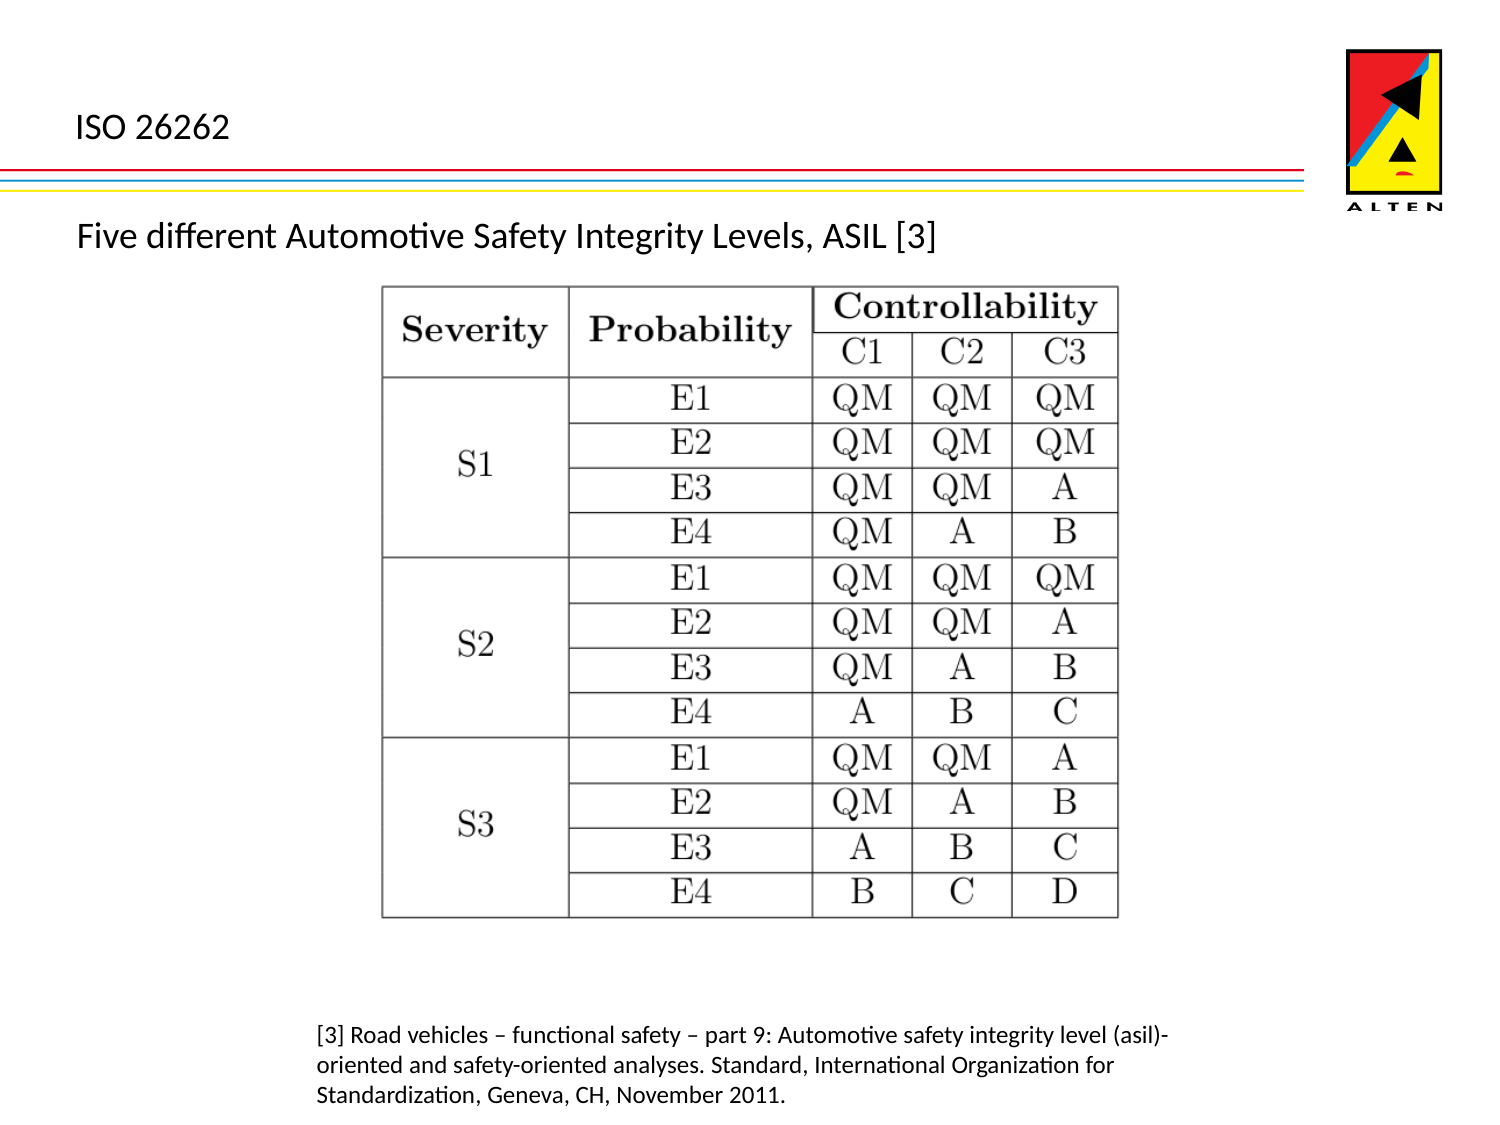

ISO 26262
Five different Automotive Safety Integrity Levels, ASIL [3]
[3] Road vehicles – functional safety – part 9: Automotive safety integrity level (asil)-oriented and safety-oriented analyses. Standard, International Organization for Standardization, Geneva, CH, November 2011.